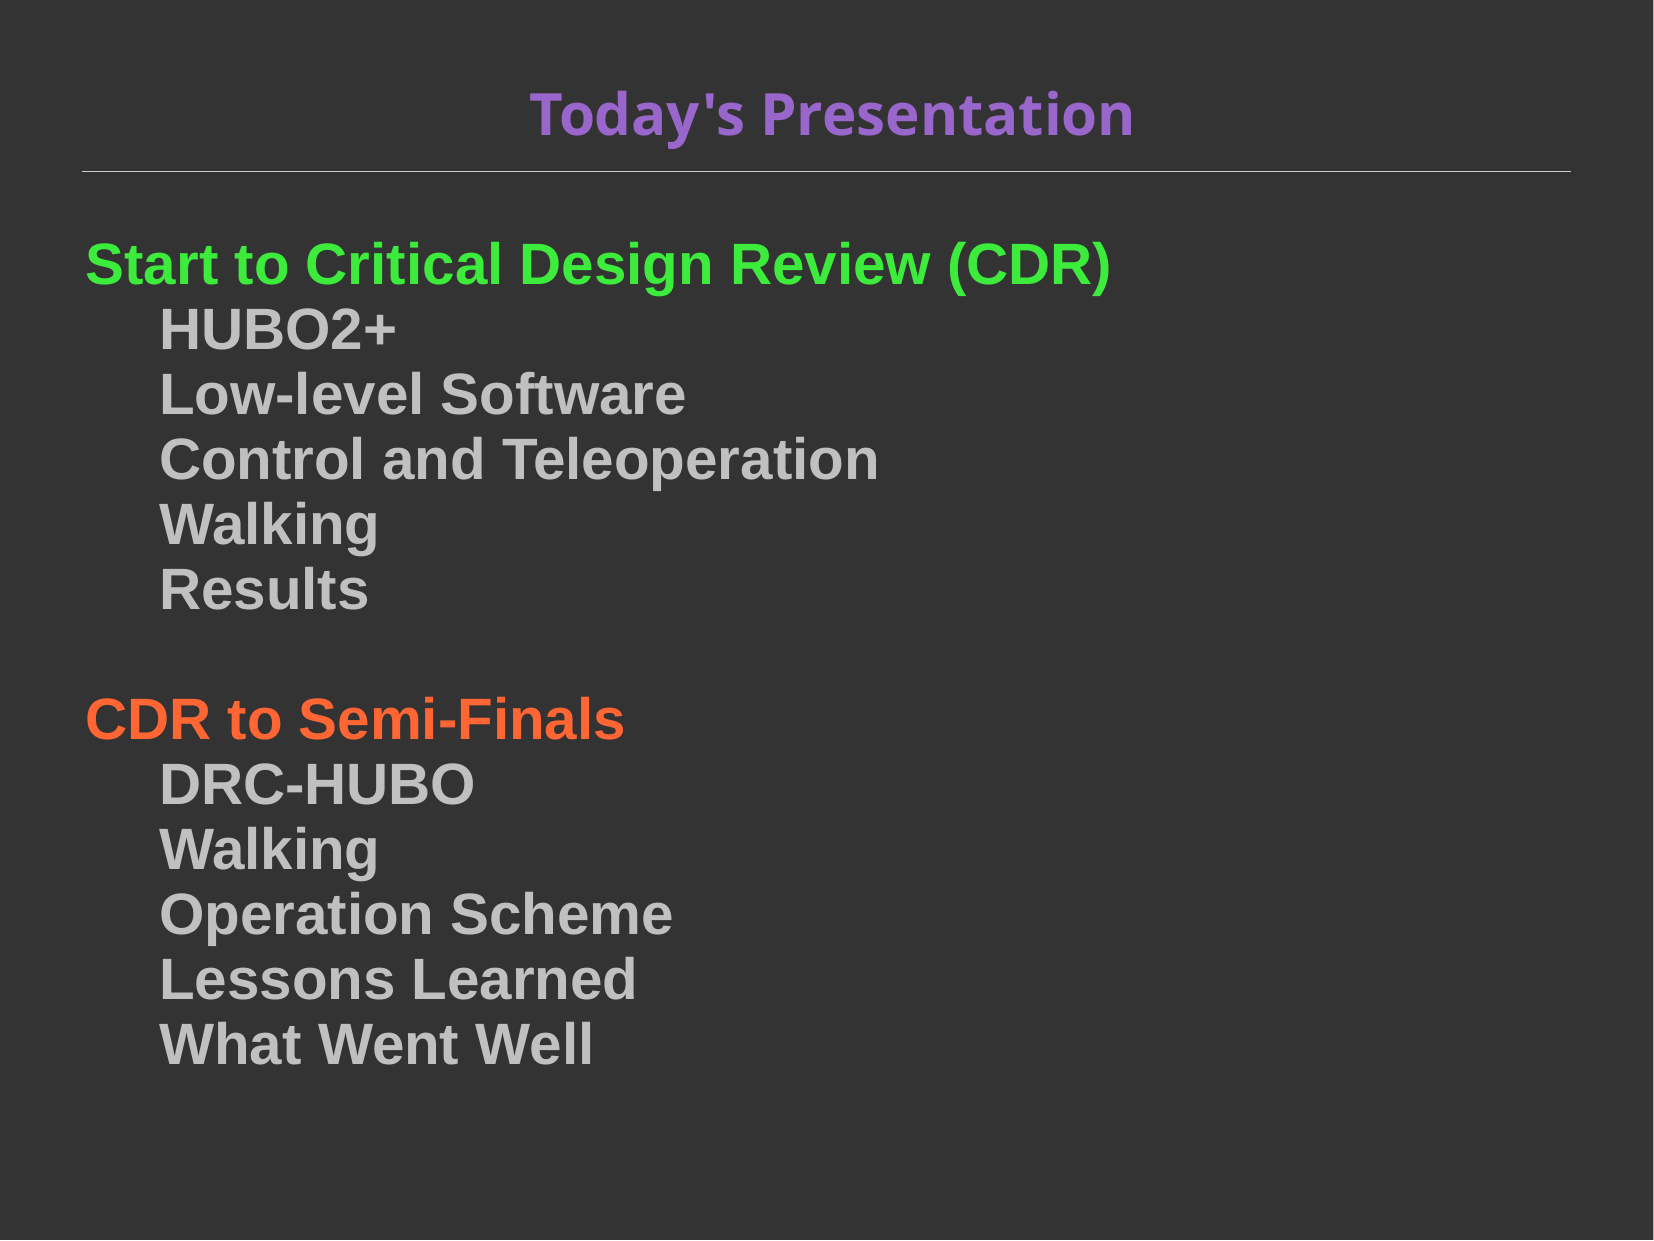

# Today's Presentation
Start to Critical Design Review (CDR)
	HUBO2+
	Low-level Software
	Control and Teleoperation
	Walking
	Results
CDR to Semi-Finals
	DRC-HUBO
	Walking
	Operation Scheme
	Lessons Learned
	What Went Well